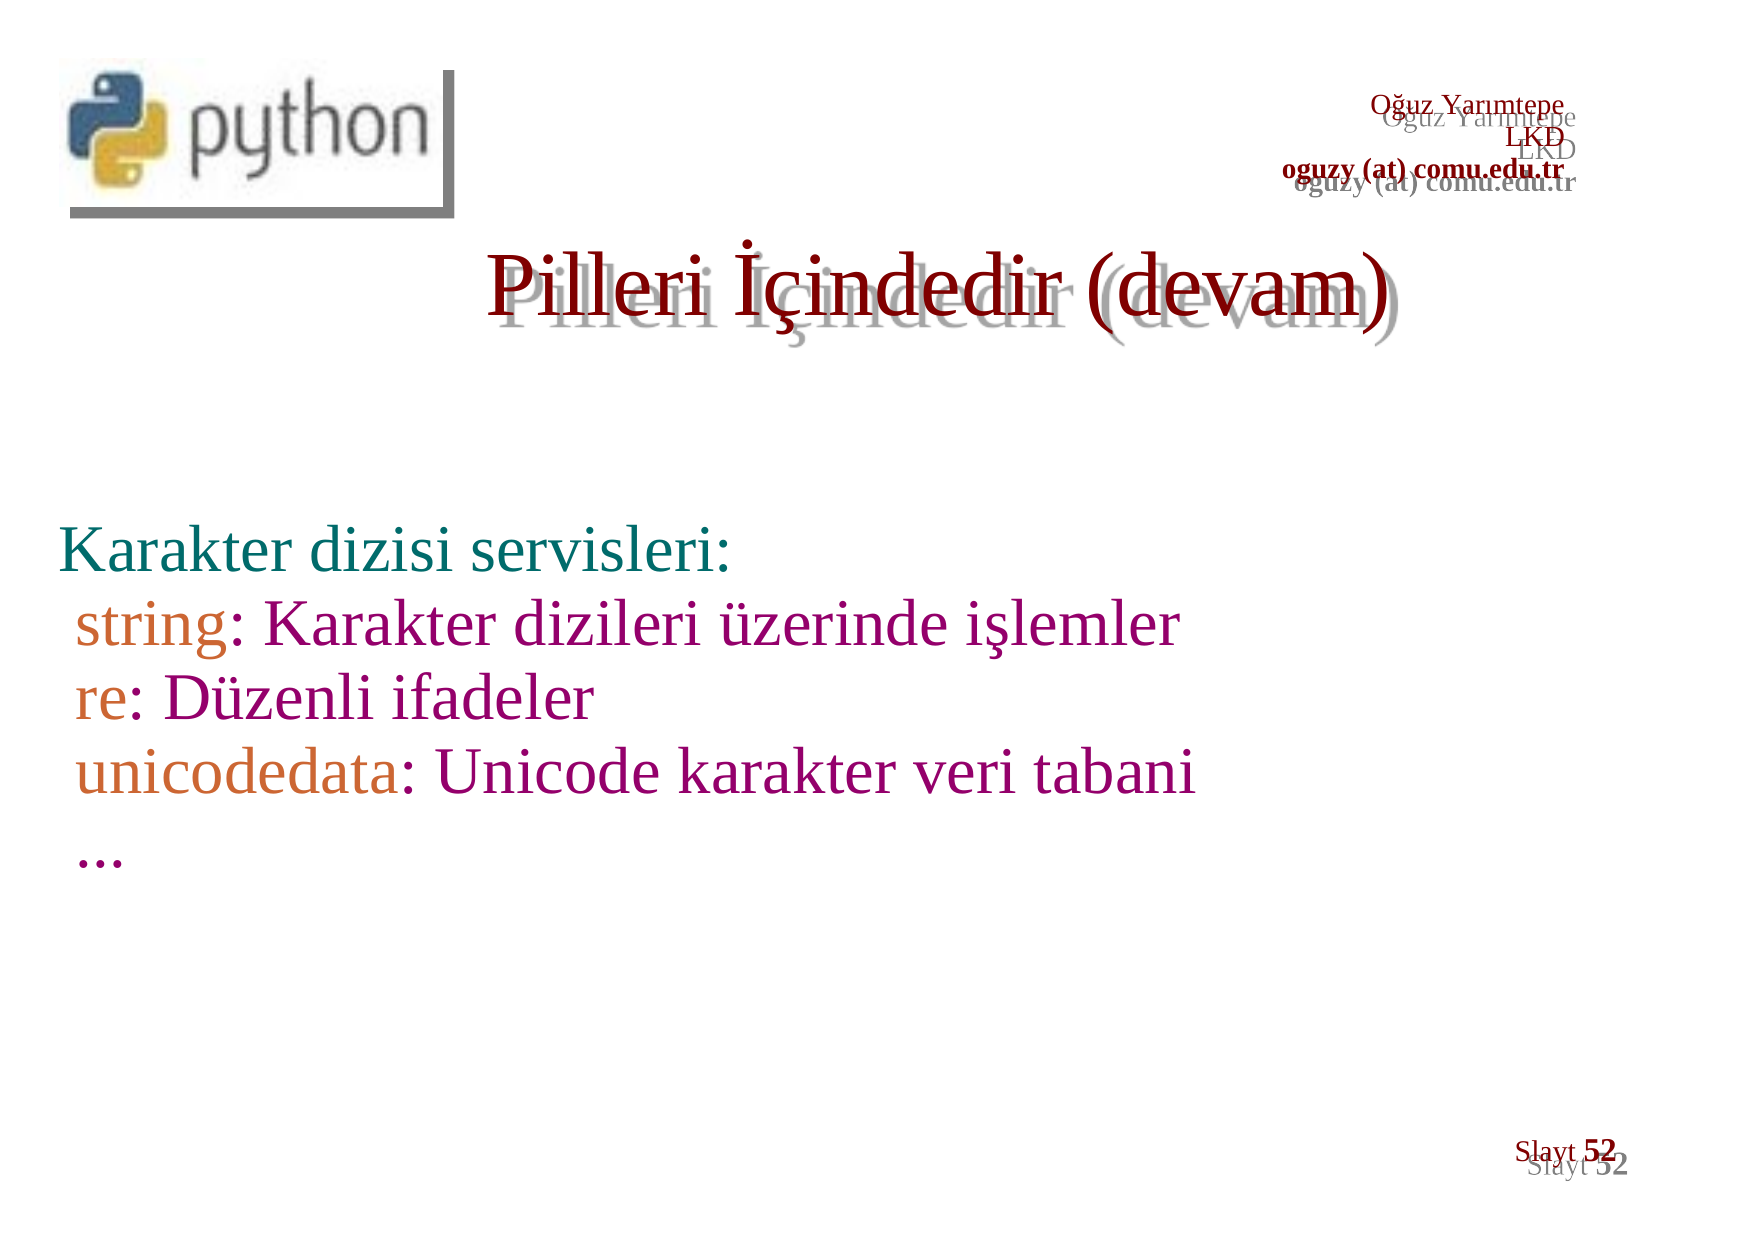

# Pilleri İçindedir (devam)
Karakter dizisi servisleri:
 string: Karakter dizileri üzerinde işlemler
 re: Düzenli ifadeler
 unicodedata: Unicode karakter veri tabani
 ...